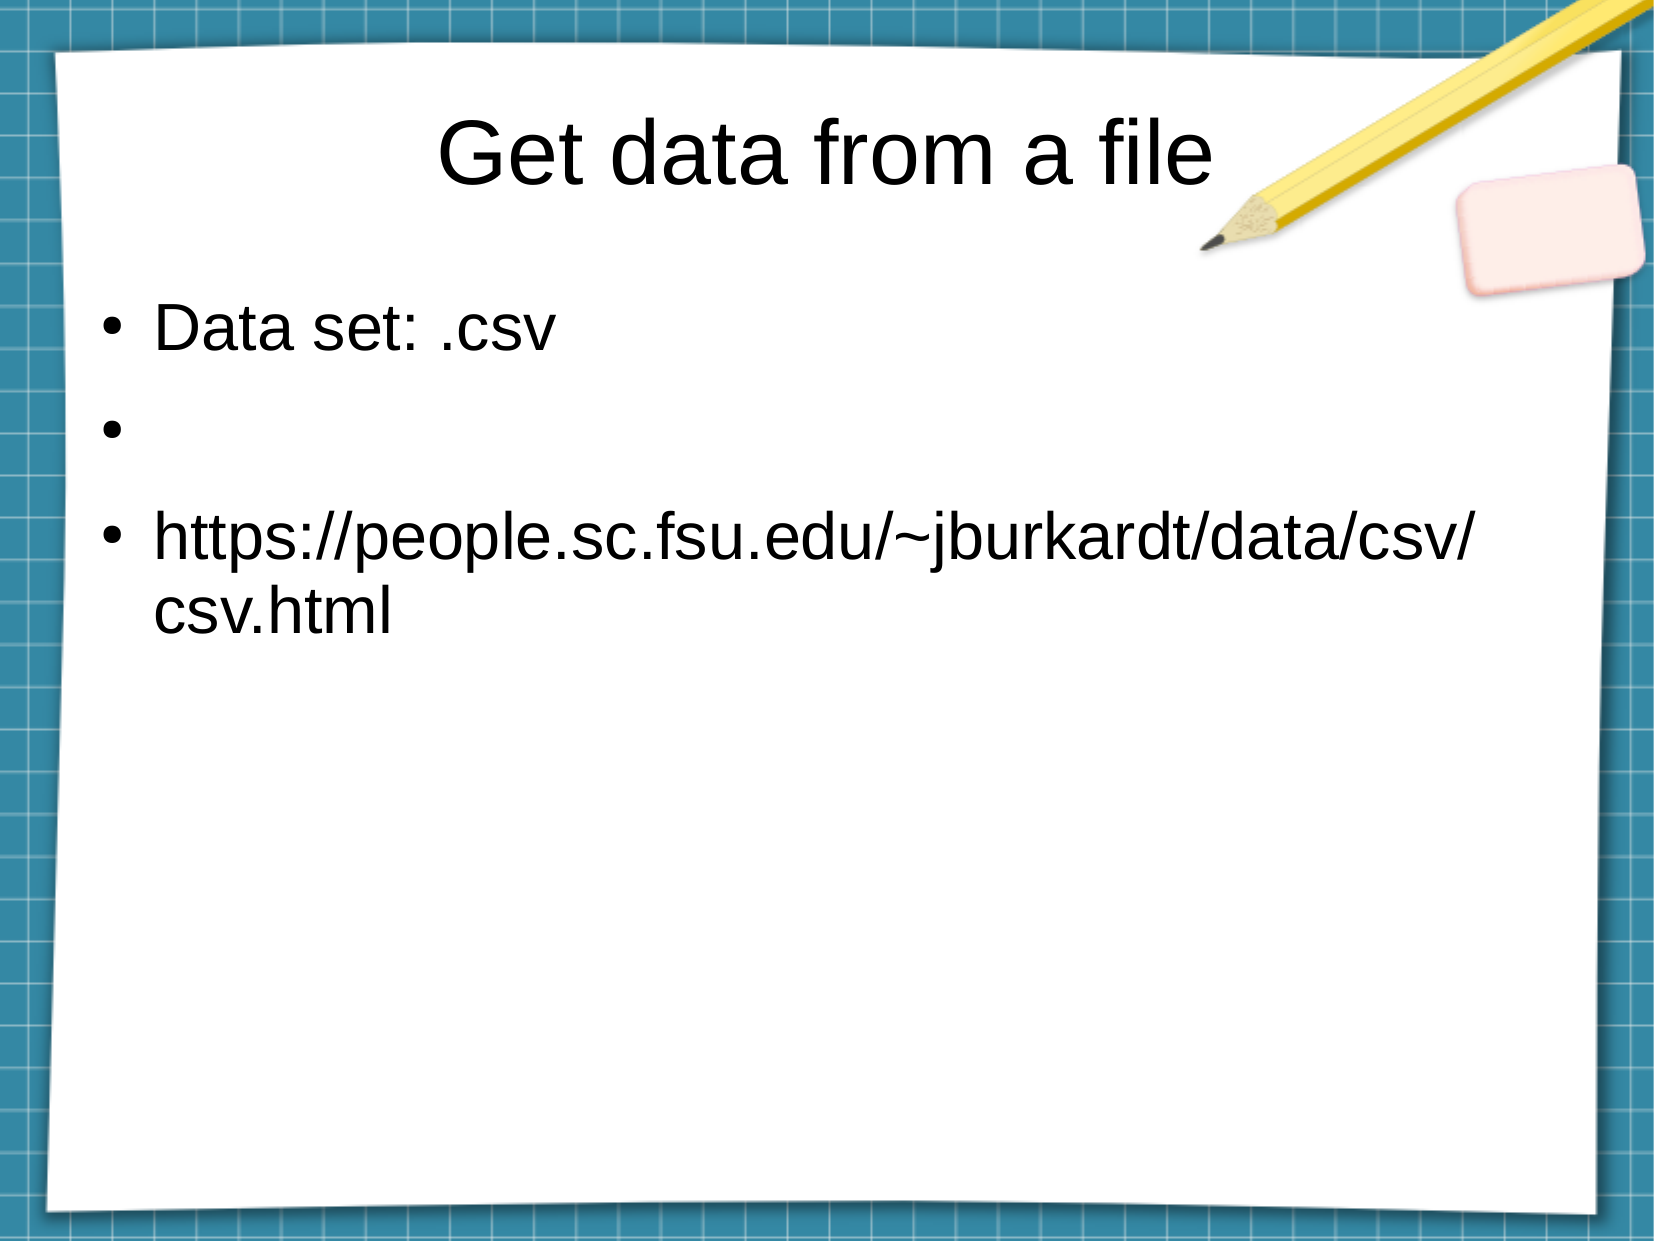

# Get data from a file
Data set: .csv
https://people.sc.fsu.edu/~jburkardt/data/csv/csv.html